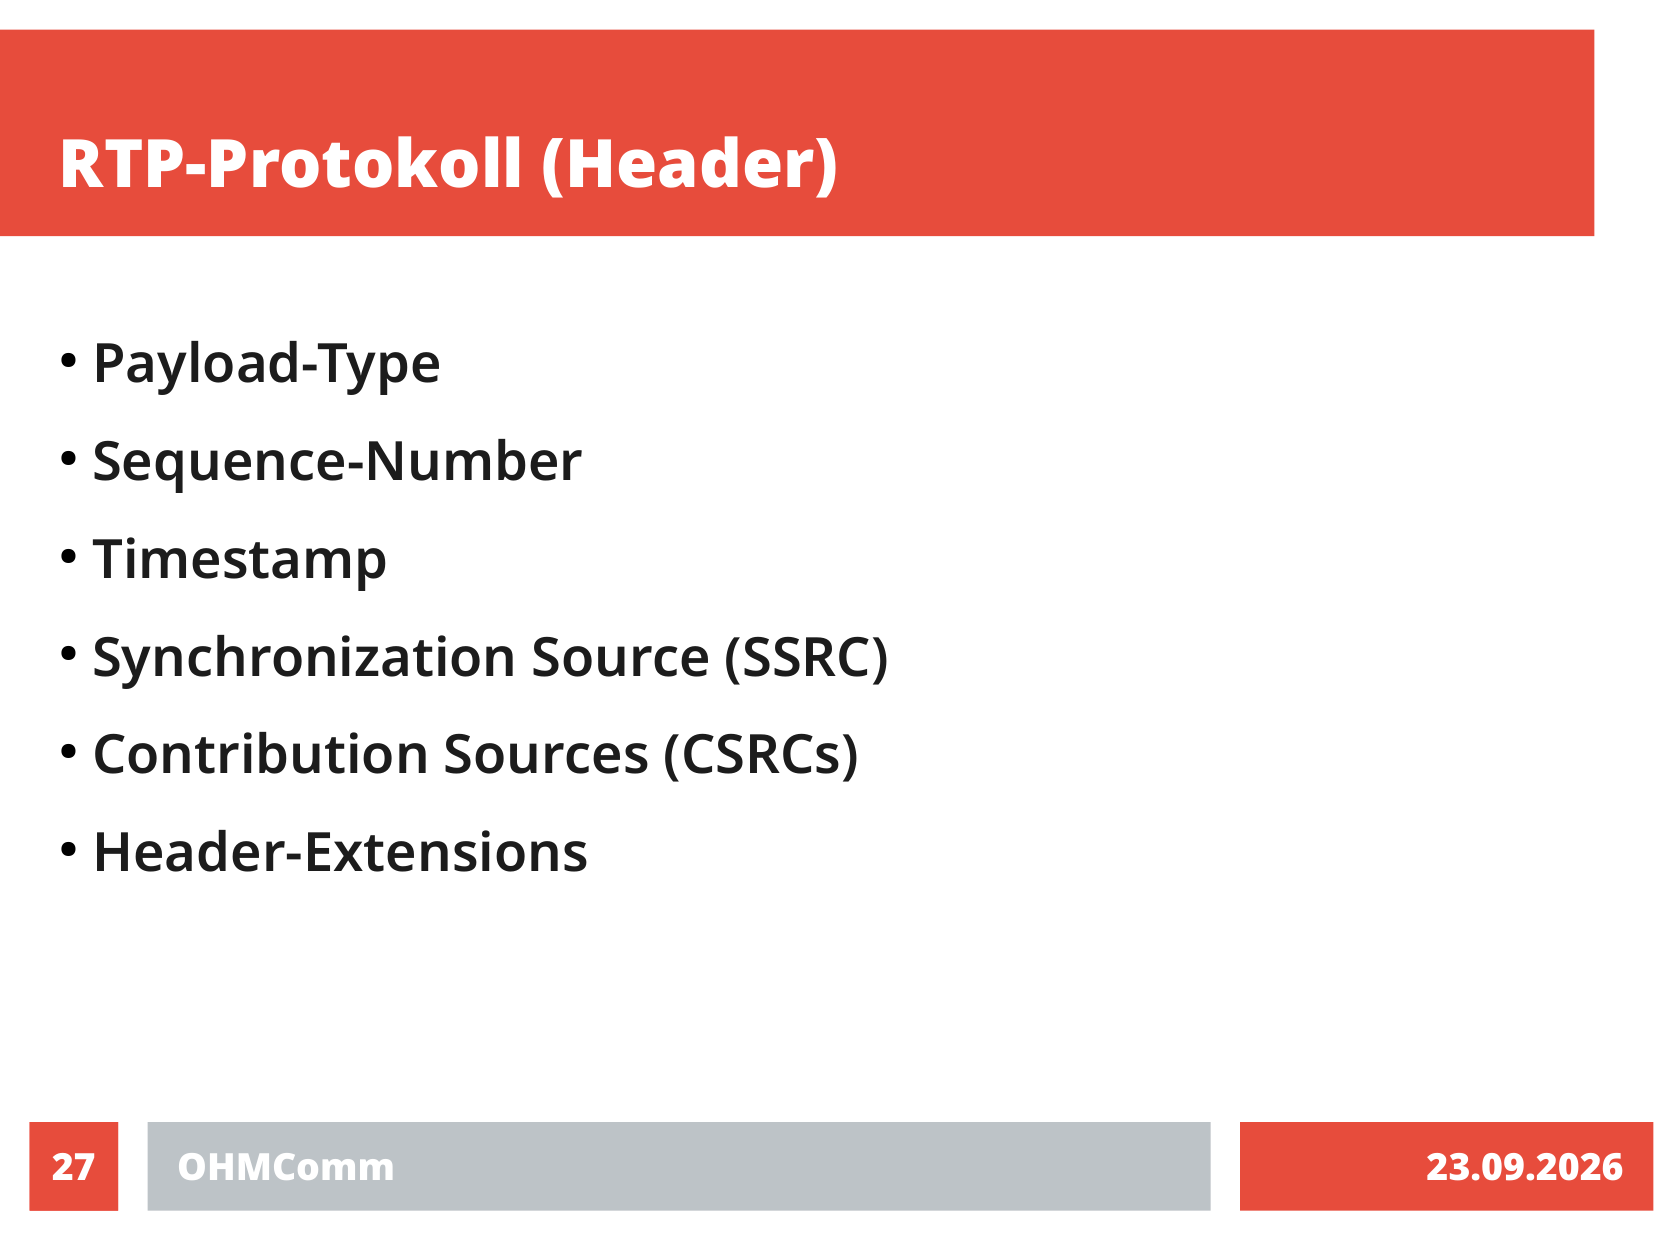

# RTP-Protokoll (Header)
 Payload-Type
 Sequence-Number
 Timestamp
 Synchronization Source (SSRC)
 Contribution Sources (CSRCs)
 Header-Extensions
27
OHMComm